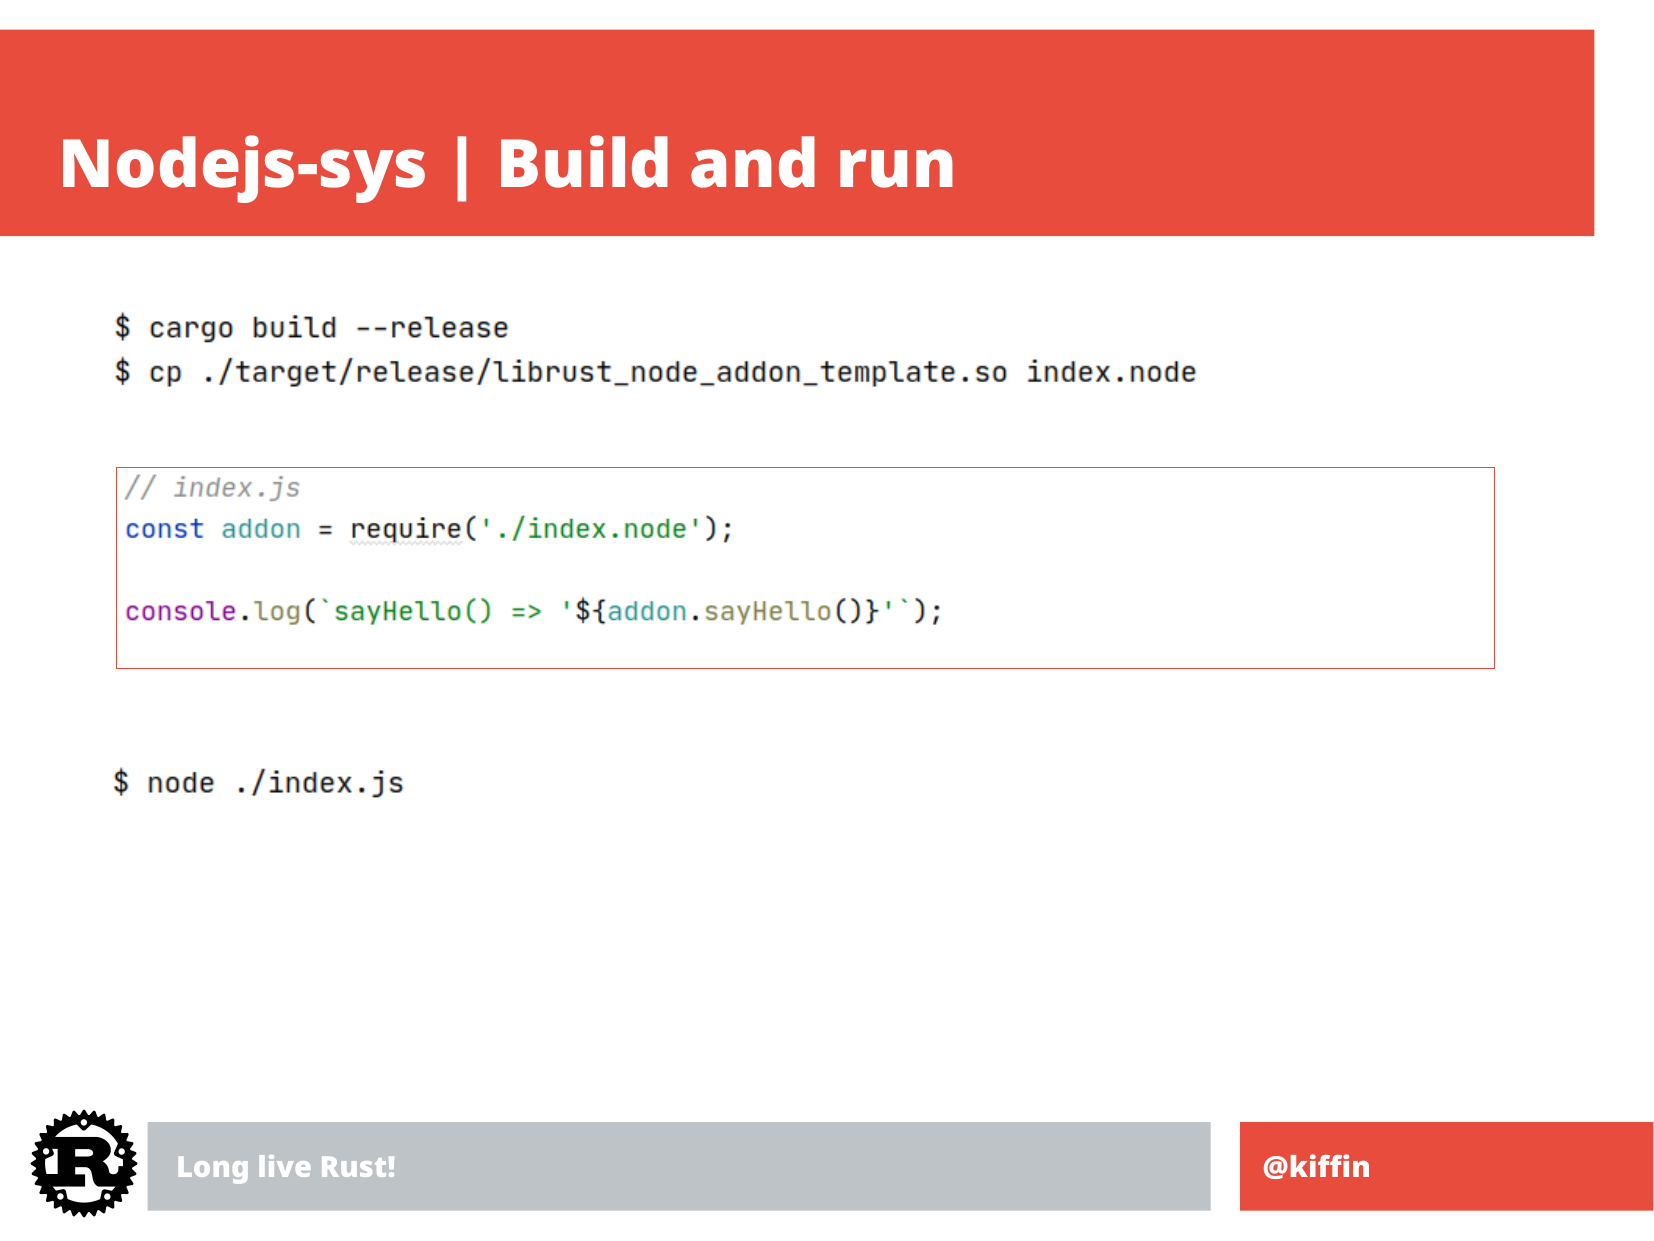

# Nodejs-sys | Build and run
Long live Rust!
@kiffin